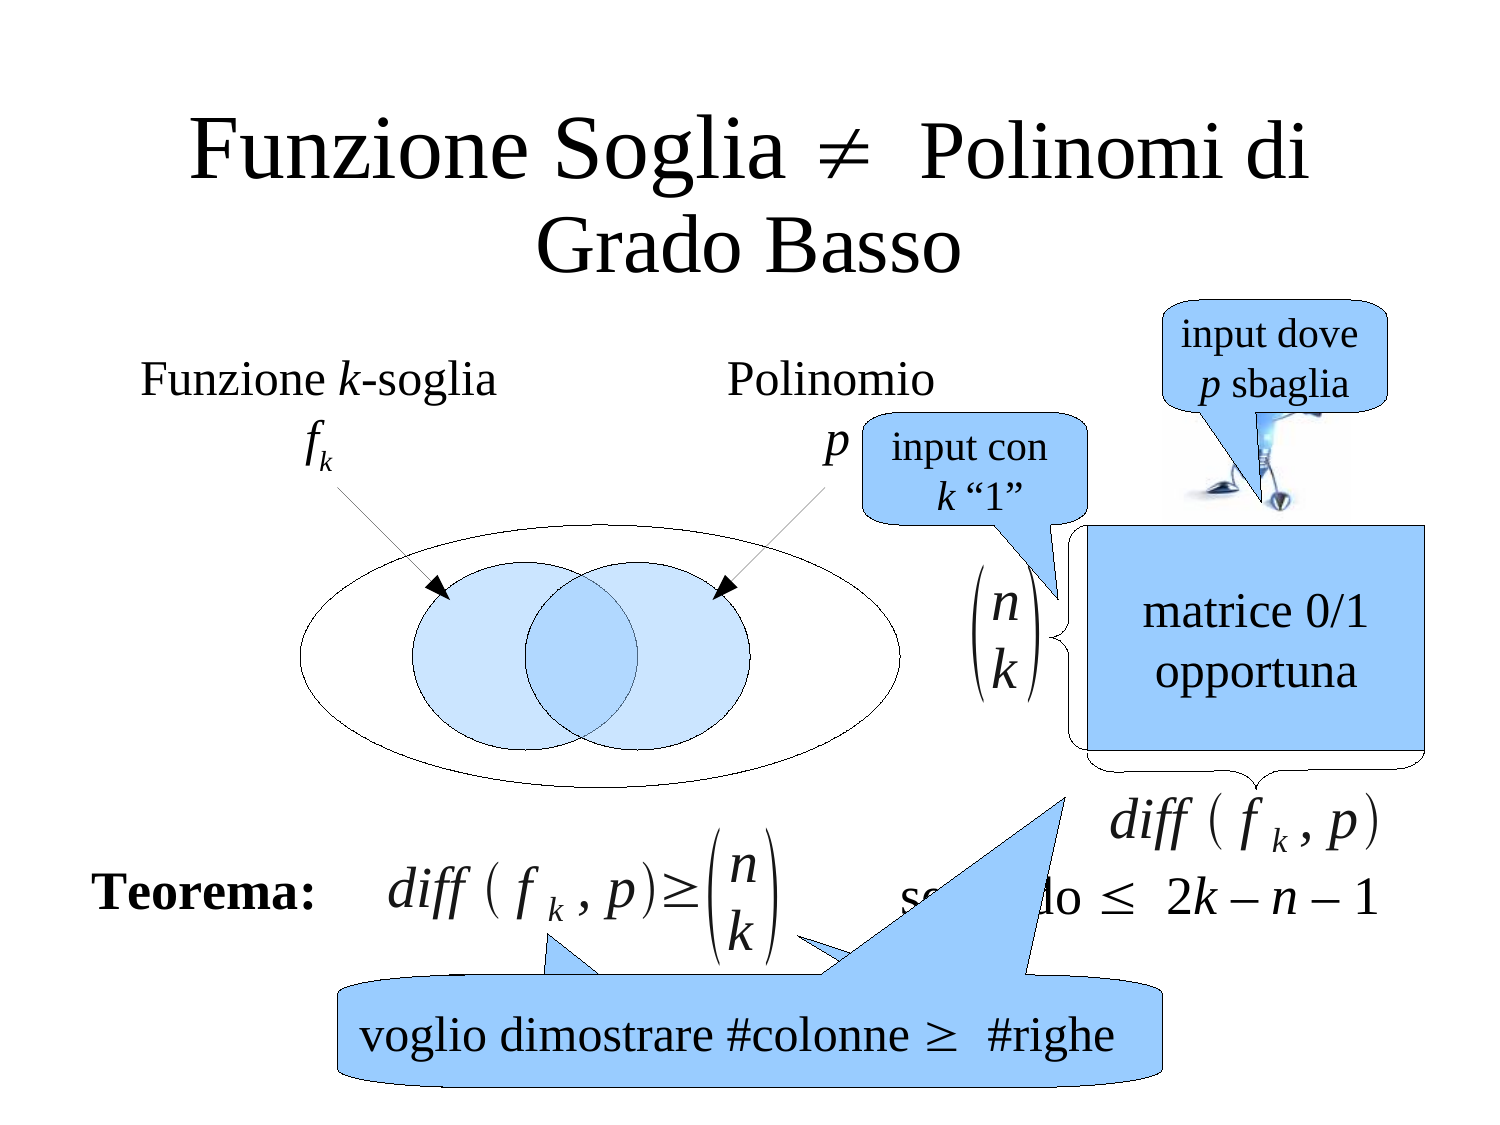

# Funzione Soglia  Polinomi di Grado Basso
input dove
p sbaglia
input con
 k “1”
Funzione k-soglia fk
Polinomio
 p
matrice 0/1
opportuna
Teorema:
se grado ≤ 2k – n – 1
voglio dimostrare #colonne ≥ #righe
input dove
p sbaglia
input con
 k “1”